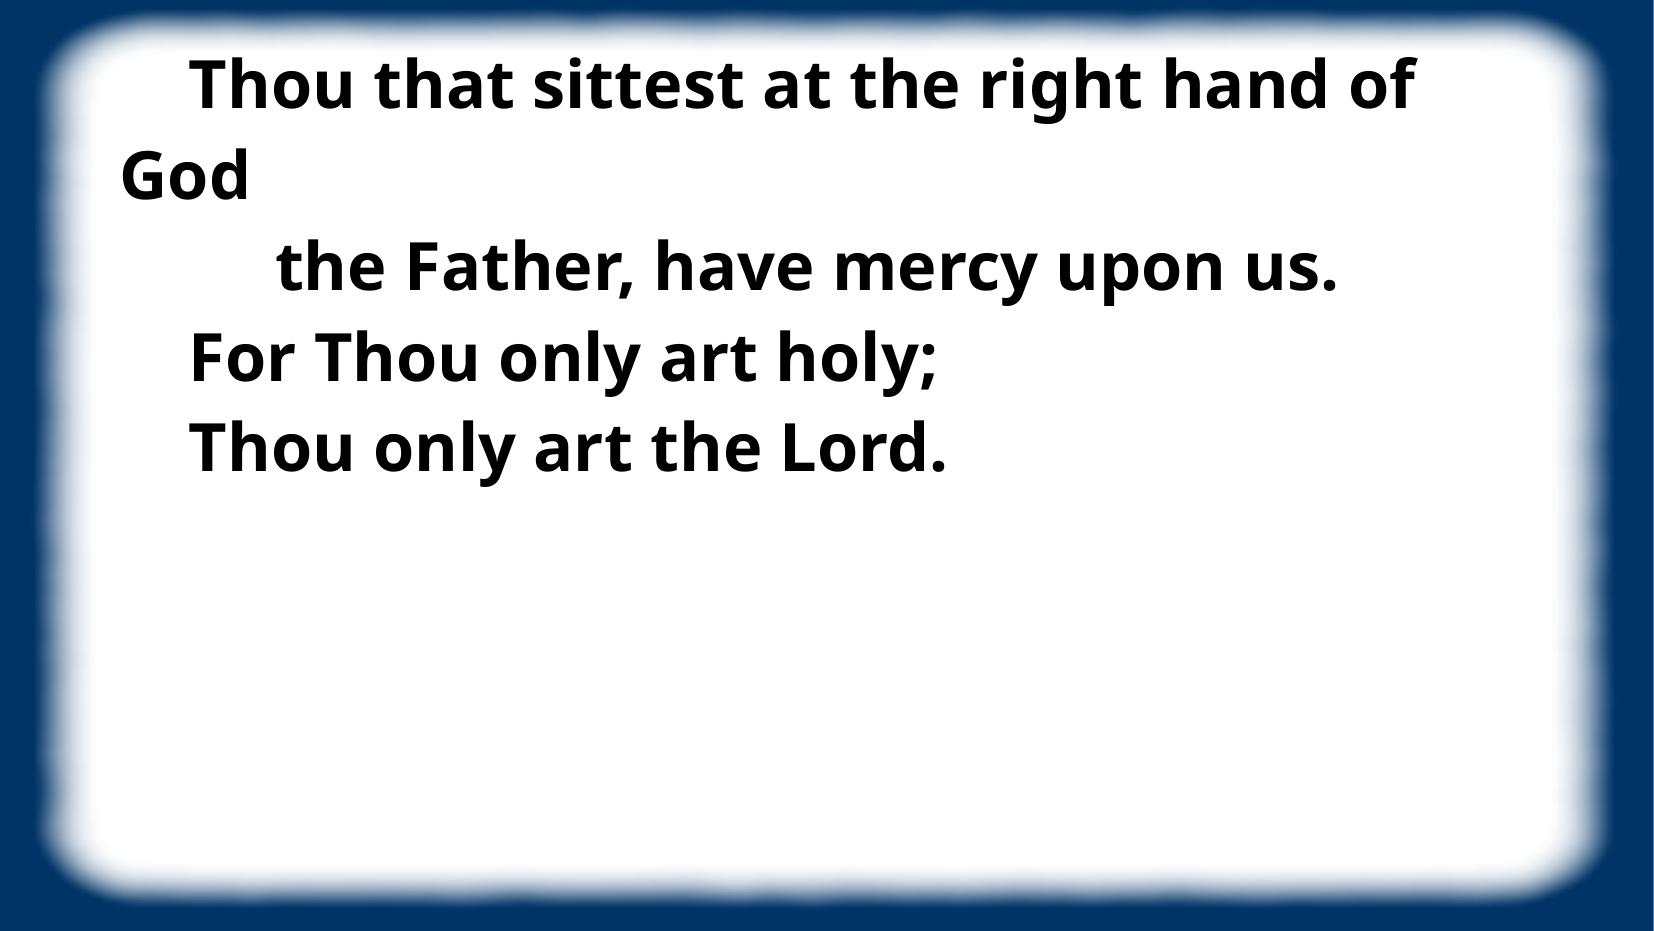

Thou that sittest at the right hand of God
 the Father, have mercy upon us.
 For Thou only art holy;
 Thou only art the Lord.